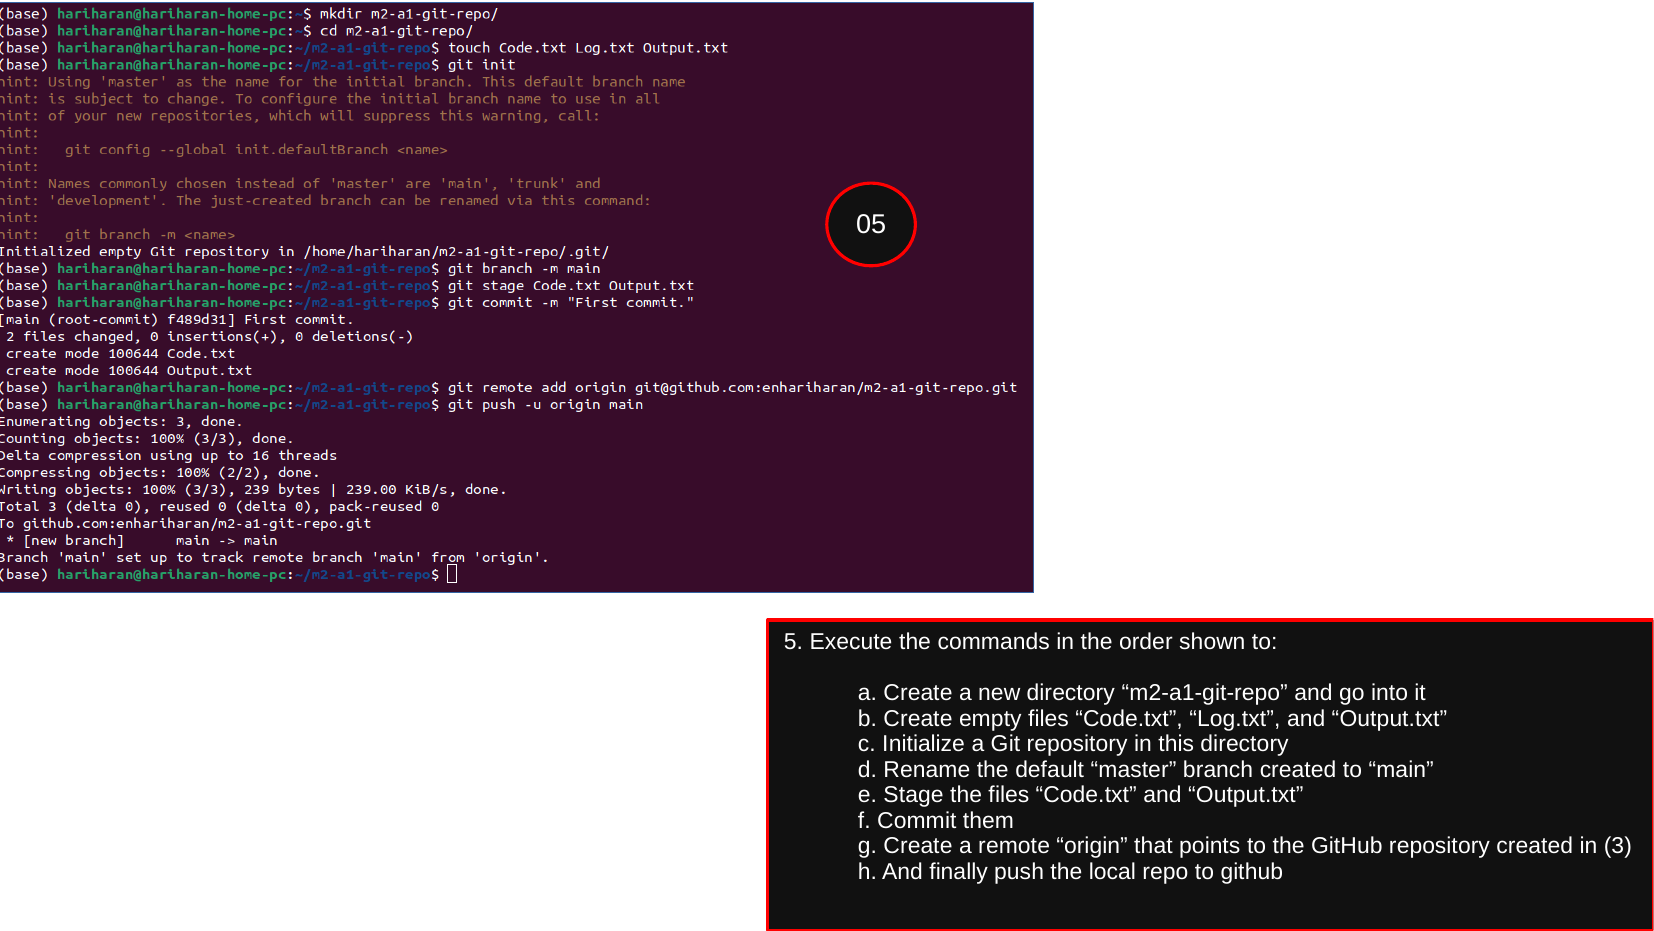

05
5. Execute the commands in the order shown to:
	a. Create a new directory “m2-a1-git-repo” and go into it
	b. Create empty files “Code.txt”, “Log.txt”, and “Output.txt”
	c. Initialize a Git repository in this directory
	d. Rename the default “master” branch created to “main”
	e. Stage the files “Code.txt” and “Output.txt”
	f. Commit them
	g. Create a remote “origin” that points to the GitHub repository created in (3)
	h. And finally push the local repo to github